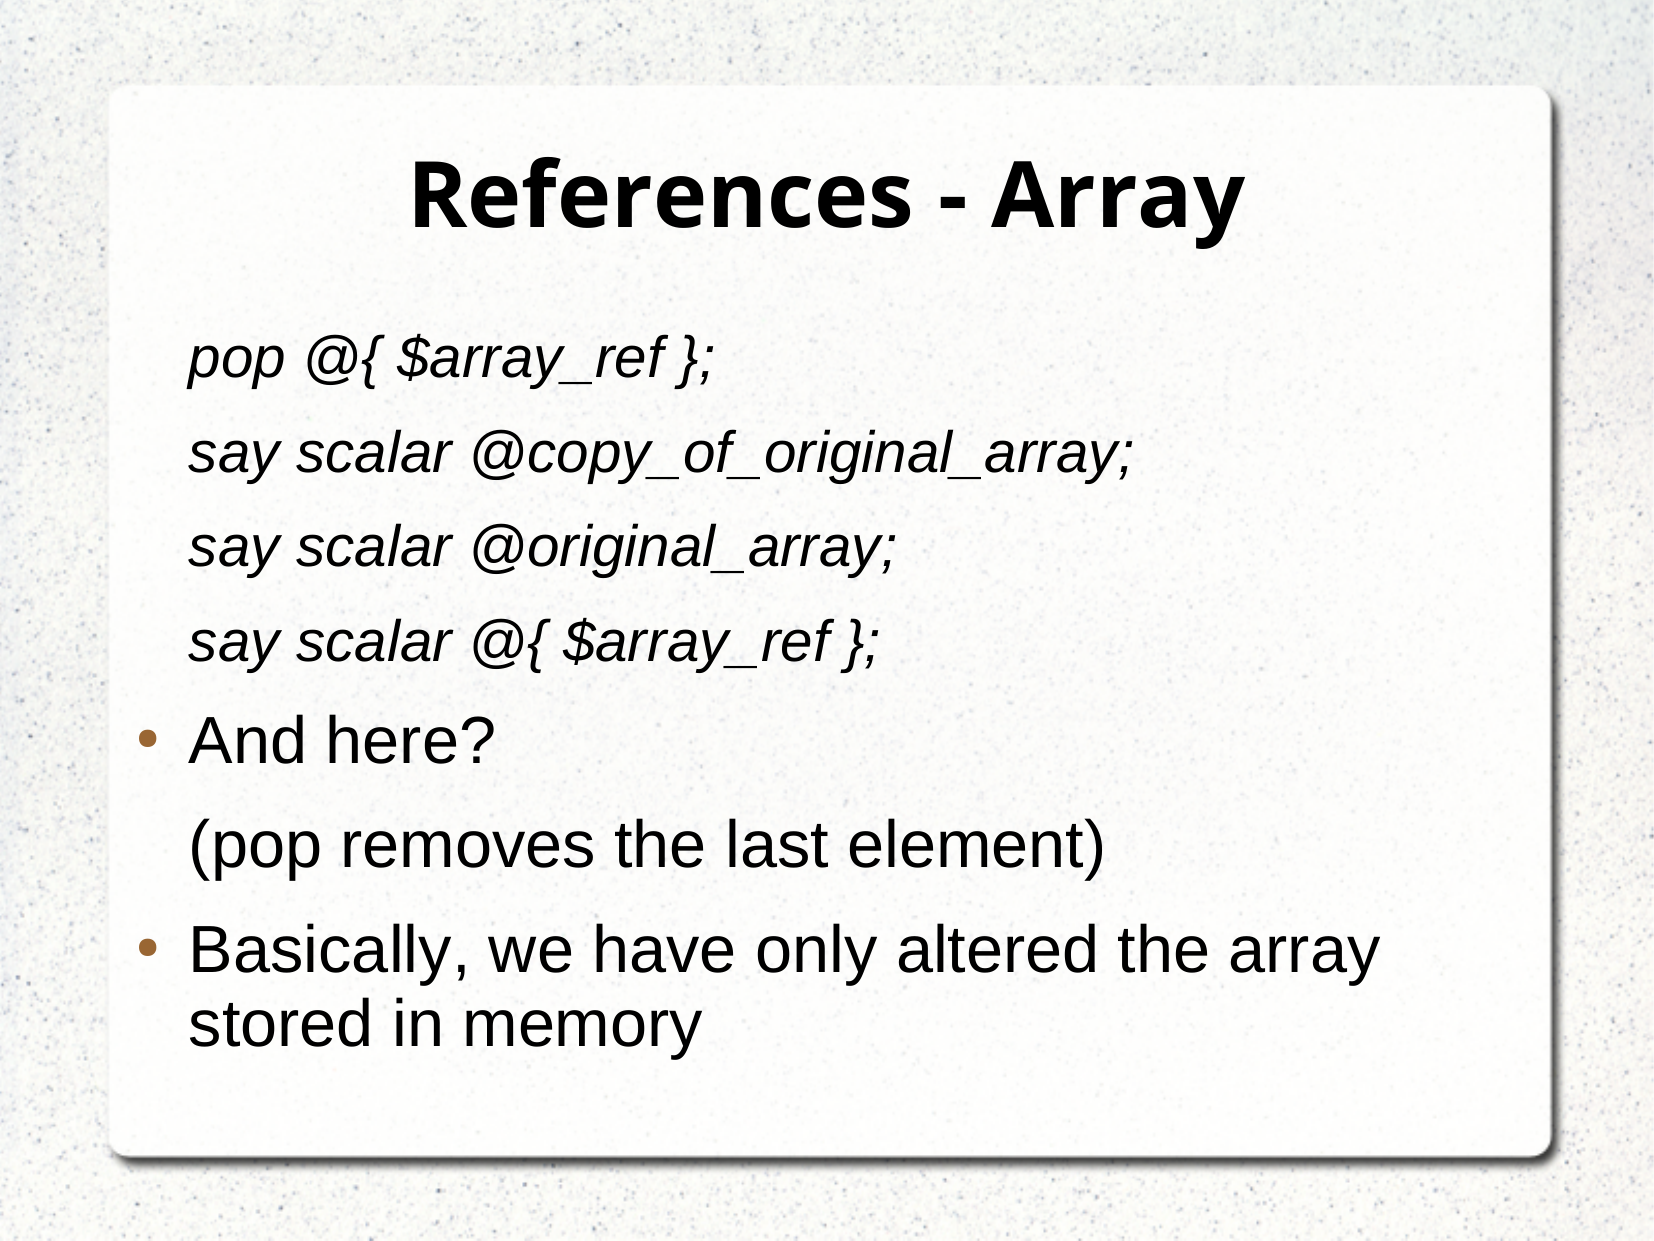

# References - Array
pop @{ $array_ref };
say scalar @copy_of_original_array;
say scalar @original_array;
say scalar @{ $array_ref };
And here?
(pop removes the last element)
Basically, we have only altered the array stored in memory